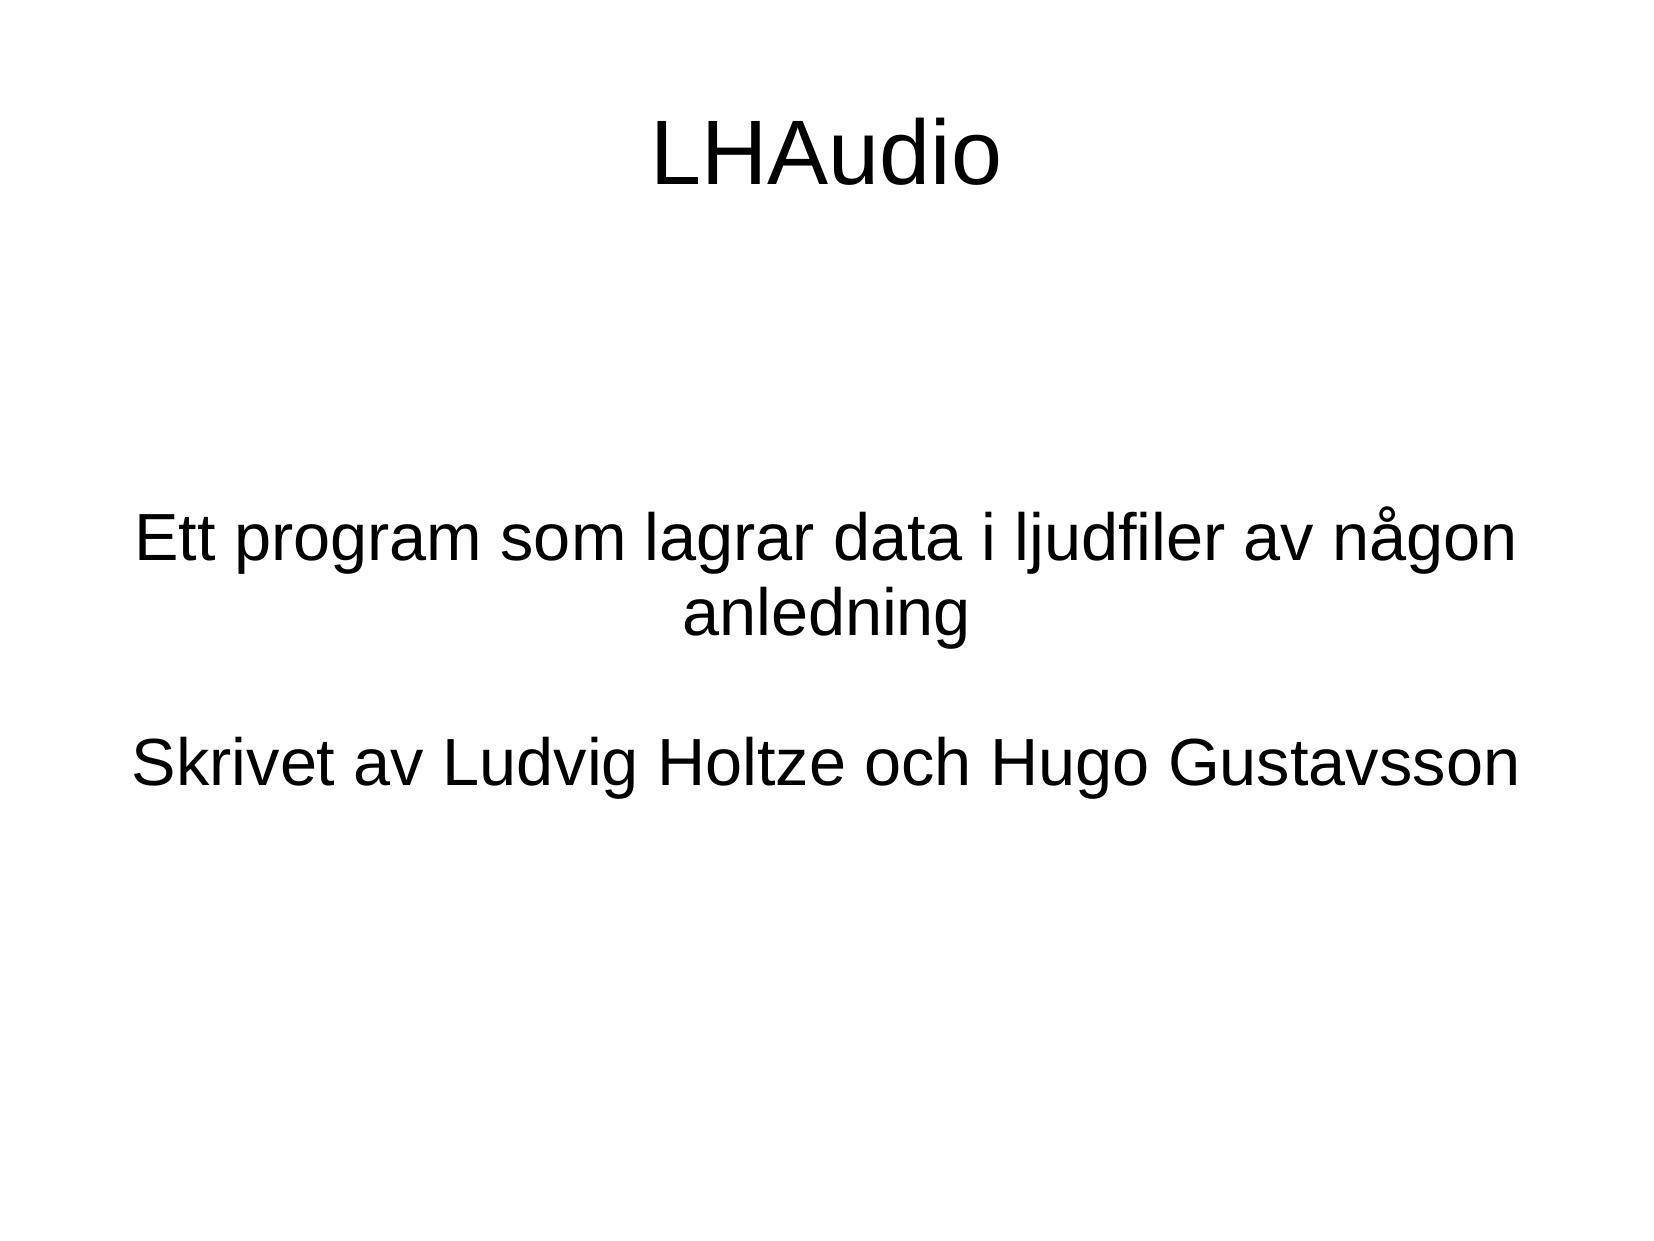

# LHAudio
Ett program som lagrar data i ljudfiler av någon anledning
Skrivet av Ludvig Holtze och Hugo Gustavsson